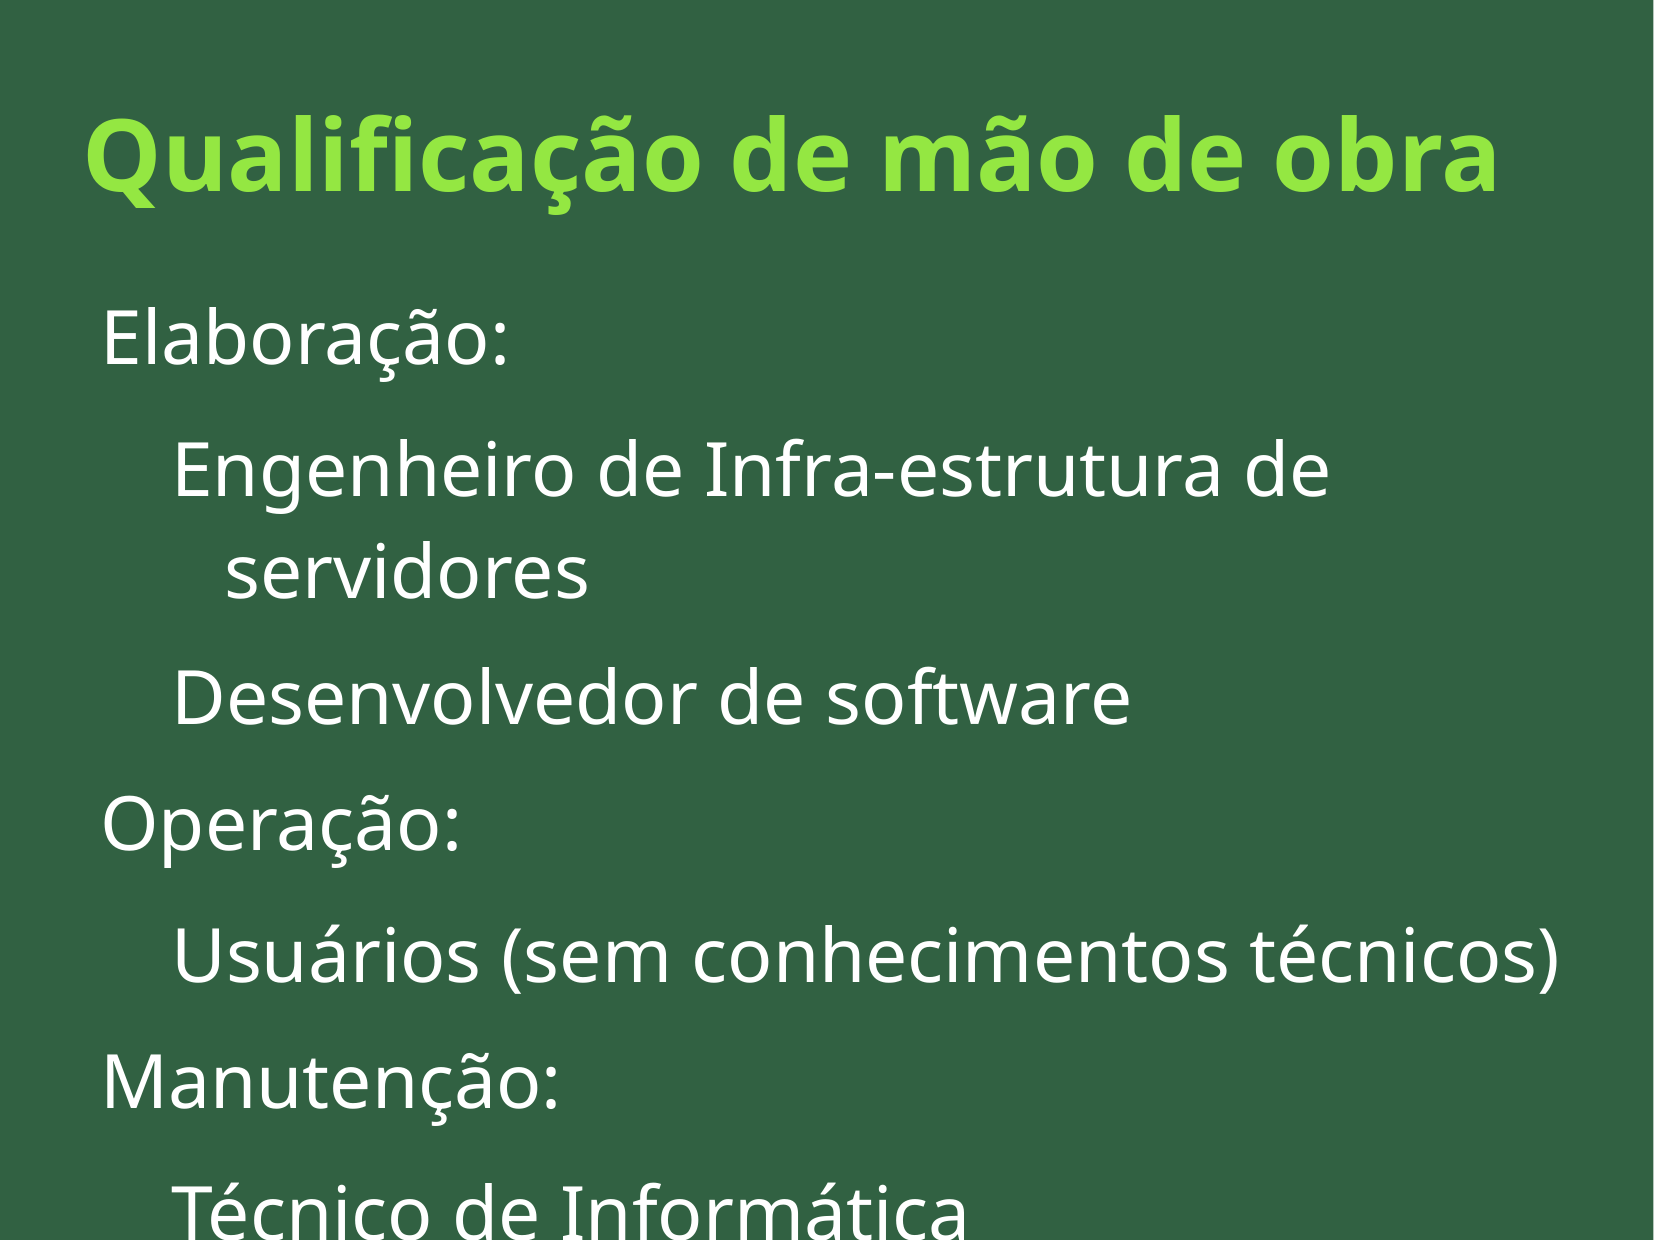

# Qualificação de mão de obra
Elaboração:
Engenheiro de Infra-estrutura de servidores
Desenvolvedor de software
Operação:
Usuários (sem conhecimentos técnicos)
Manutenção:
Técnico de Informática
Desenvolvedor de software